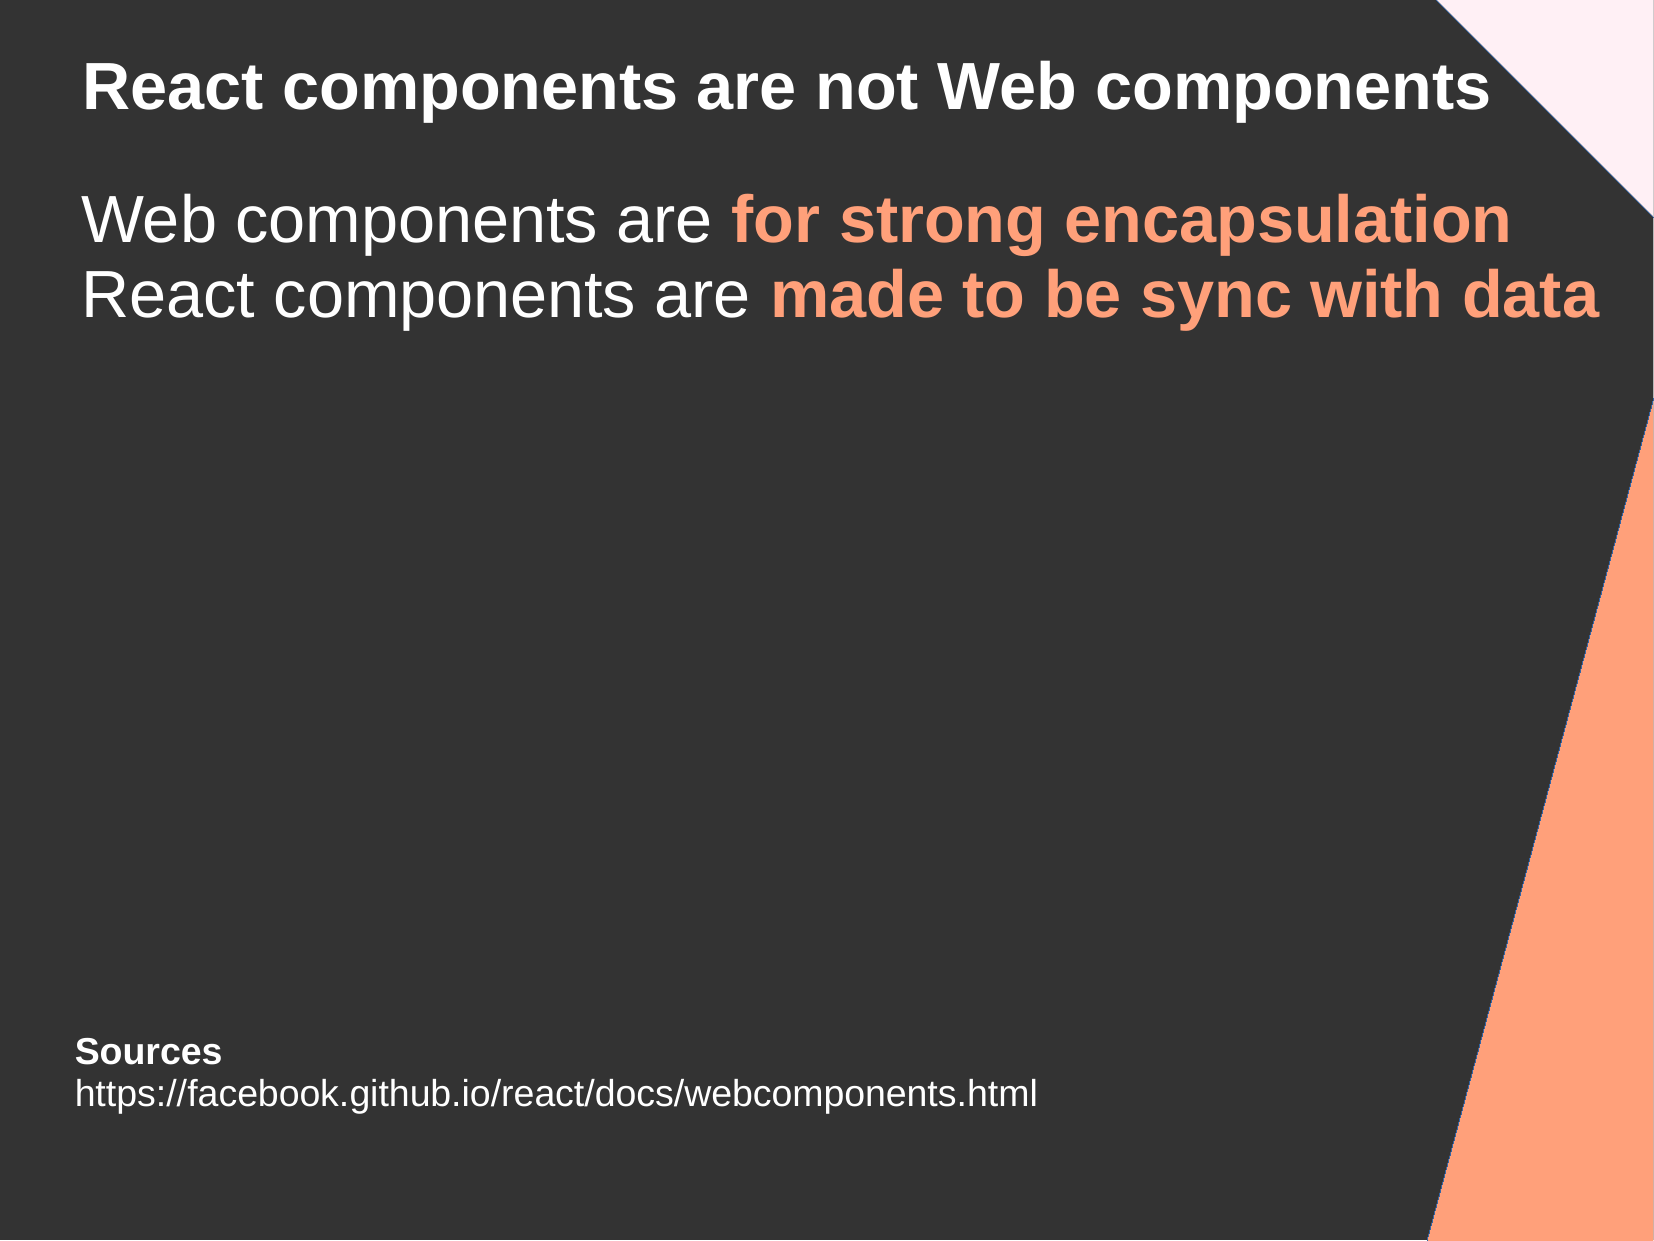

# React components are not Web components
Web components are for strong encapsulation
React components are made to be sync with data
Sources
https://facebook.github.io/react/docs/webcomponents.html